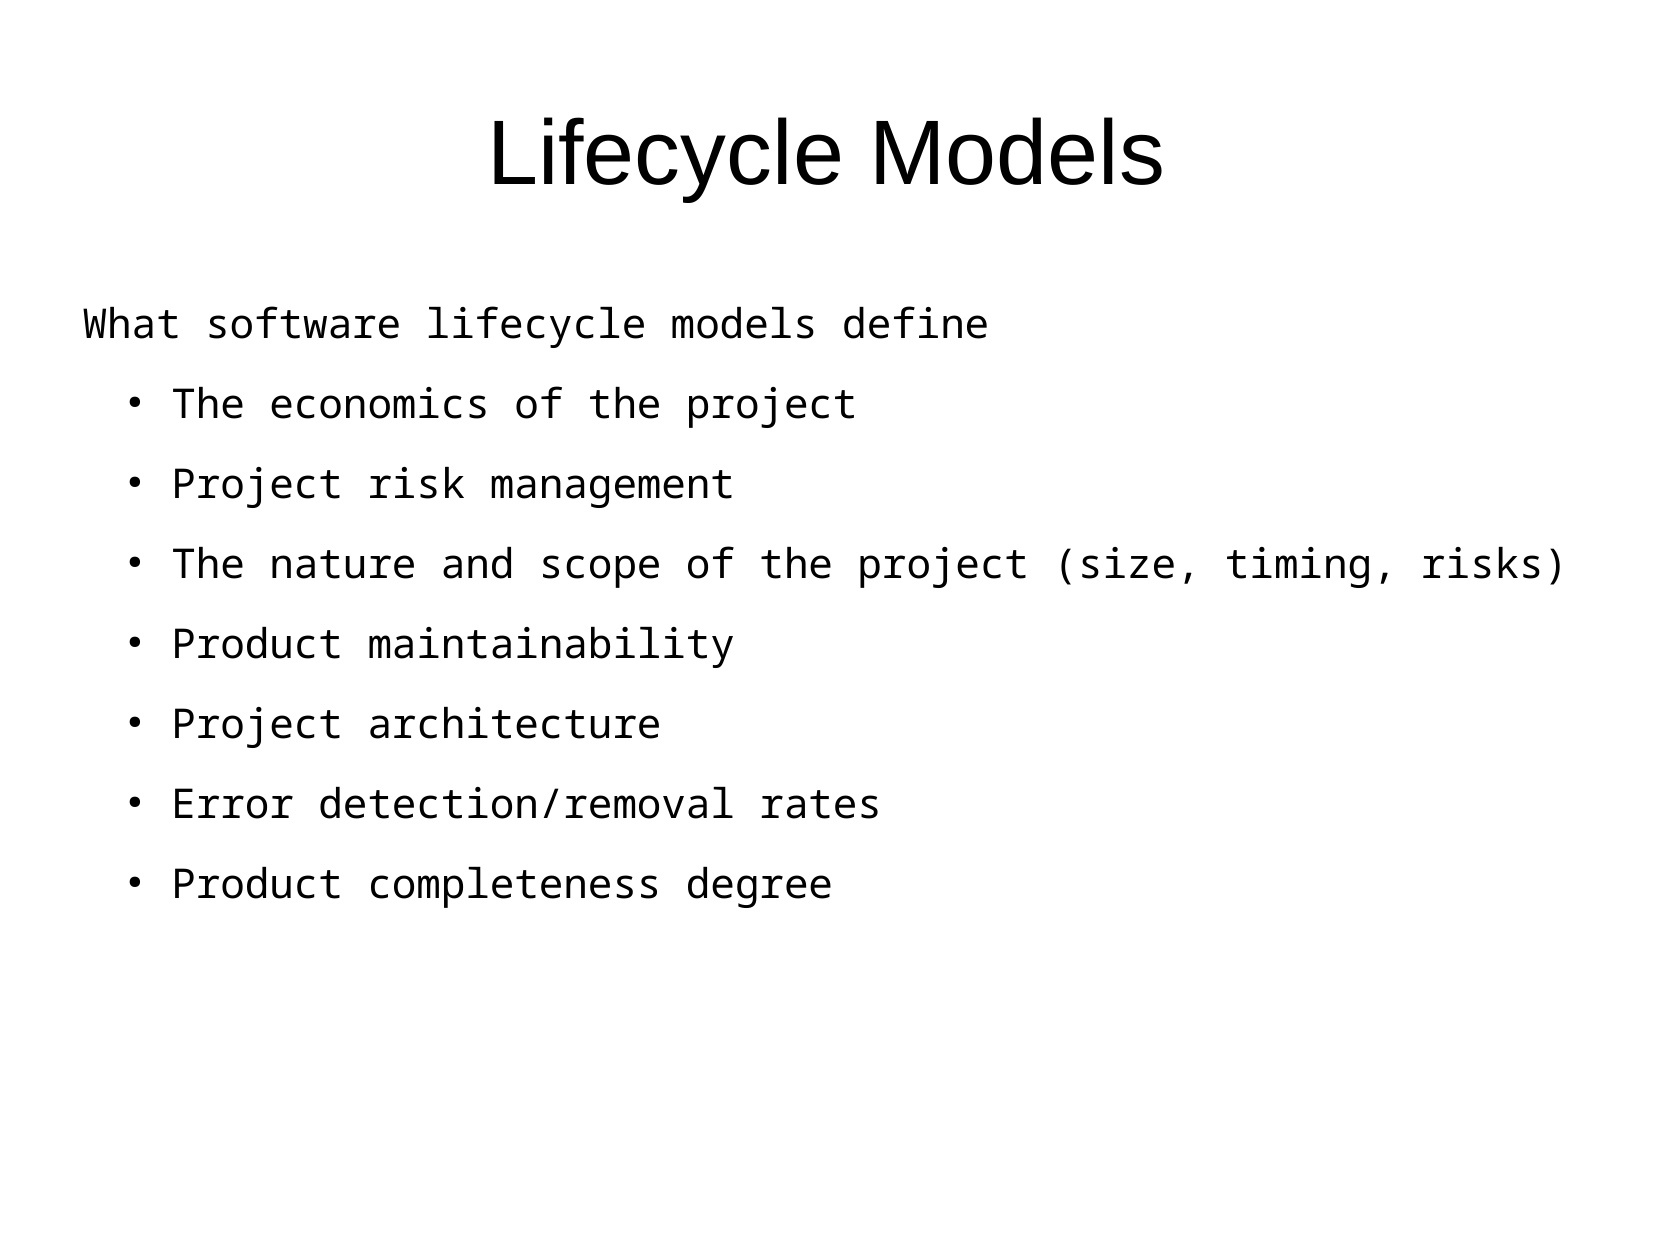

# Lifecycle Models
What software lifecycle models define
The economics of the project
Project risk management
The nature and scope of the project (size, timing, risks)
Product maintainability
Project architecture
Error detection/removal rates
Product completeness degree